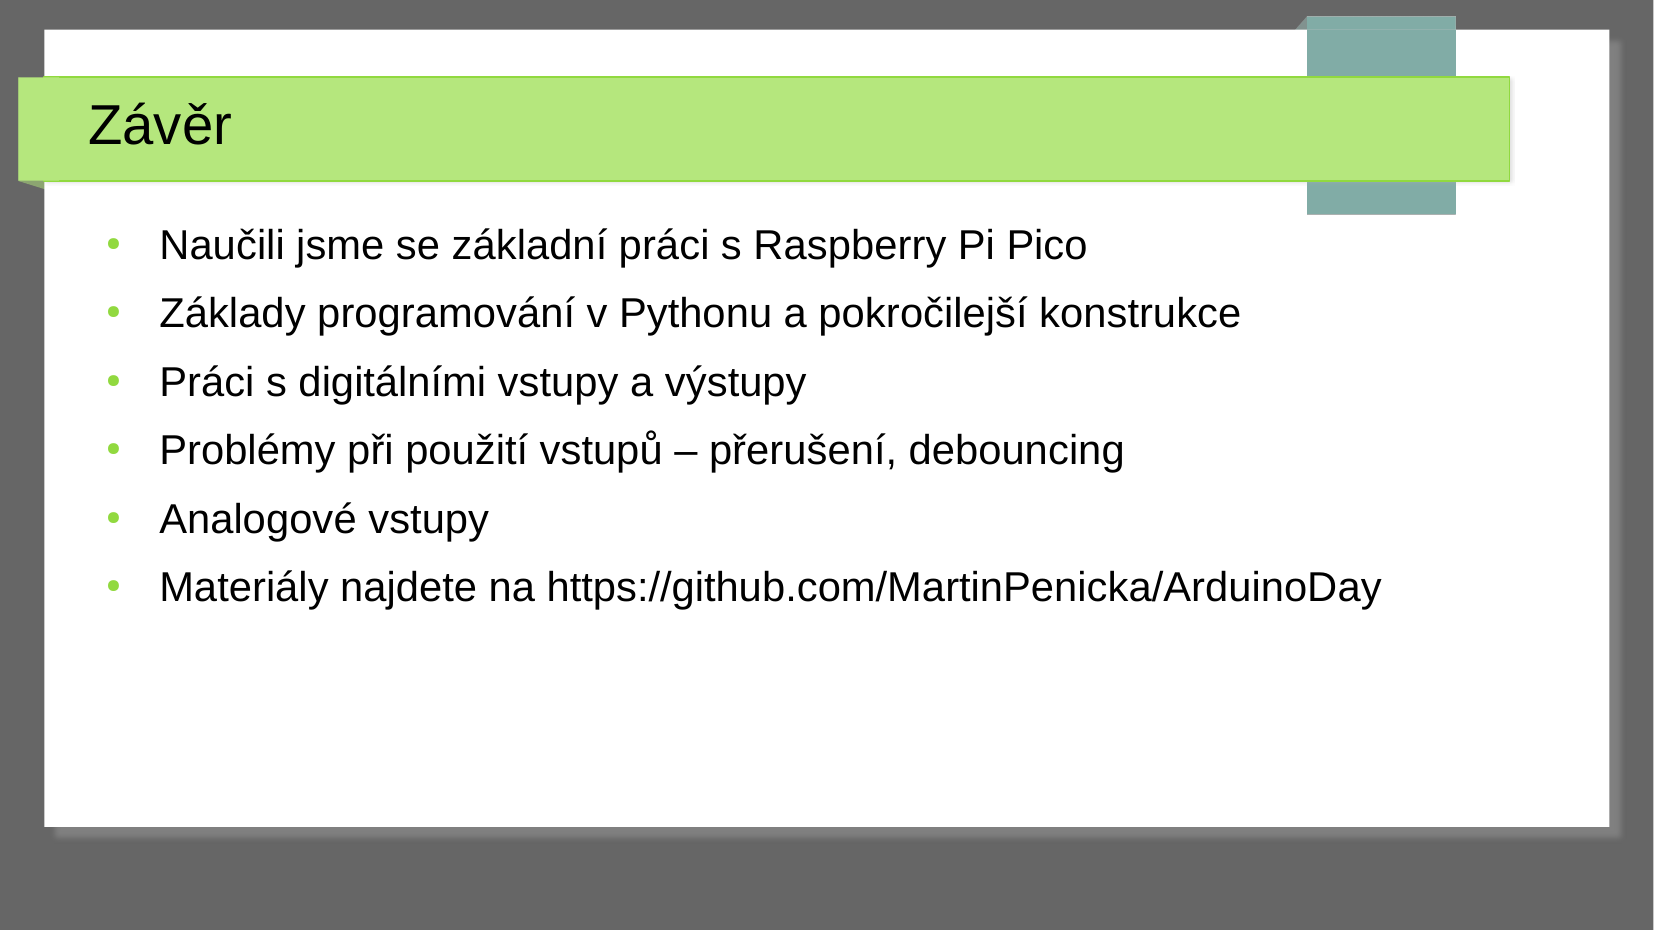

# Závěr
Naučili jsme se základní práci s Raspberry Pi Pico
Základy programování v Pythonu a pokročilejší konstrukce
Práci s digitálními vstupy a výstupy
Problémy při použití vstupů – přerušení, debouncing
Analogové vstupy
Materiály najdete na https://github.com/MartinPenicka/ArduinoDay